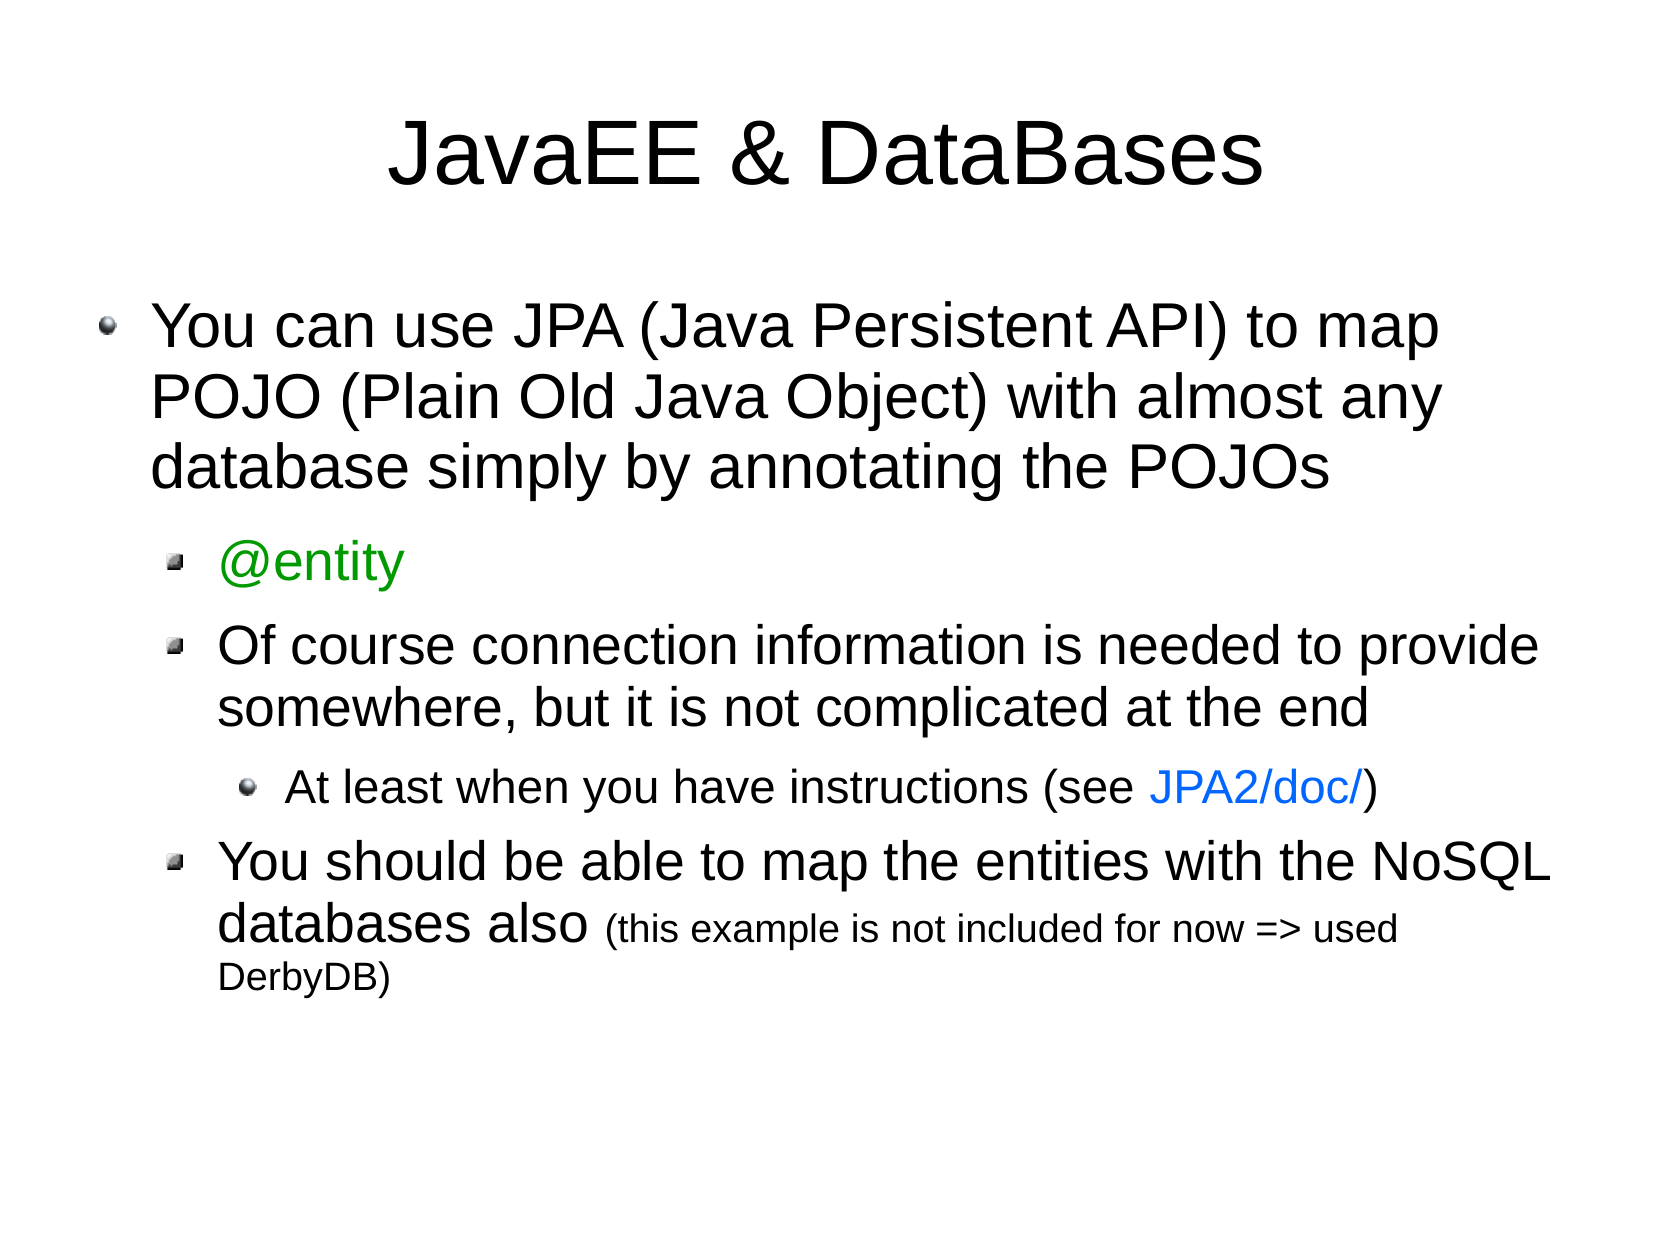

# JavaEE & DataBases
You can use JPA (Java Persistent API) to map POJO (Plain Old Java Object) with almost any database simply by annotating the POJOs
@entity
Of course connection information is needed to provide somewhere, but it is not complicated at the end
At least when you have instructions (see JPA2/doc/)
You should be able to map the entities with the NoSQL databases also (this example is not included for now => used DerbyDB)